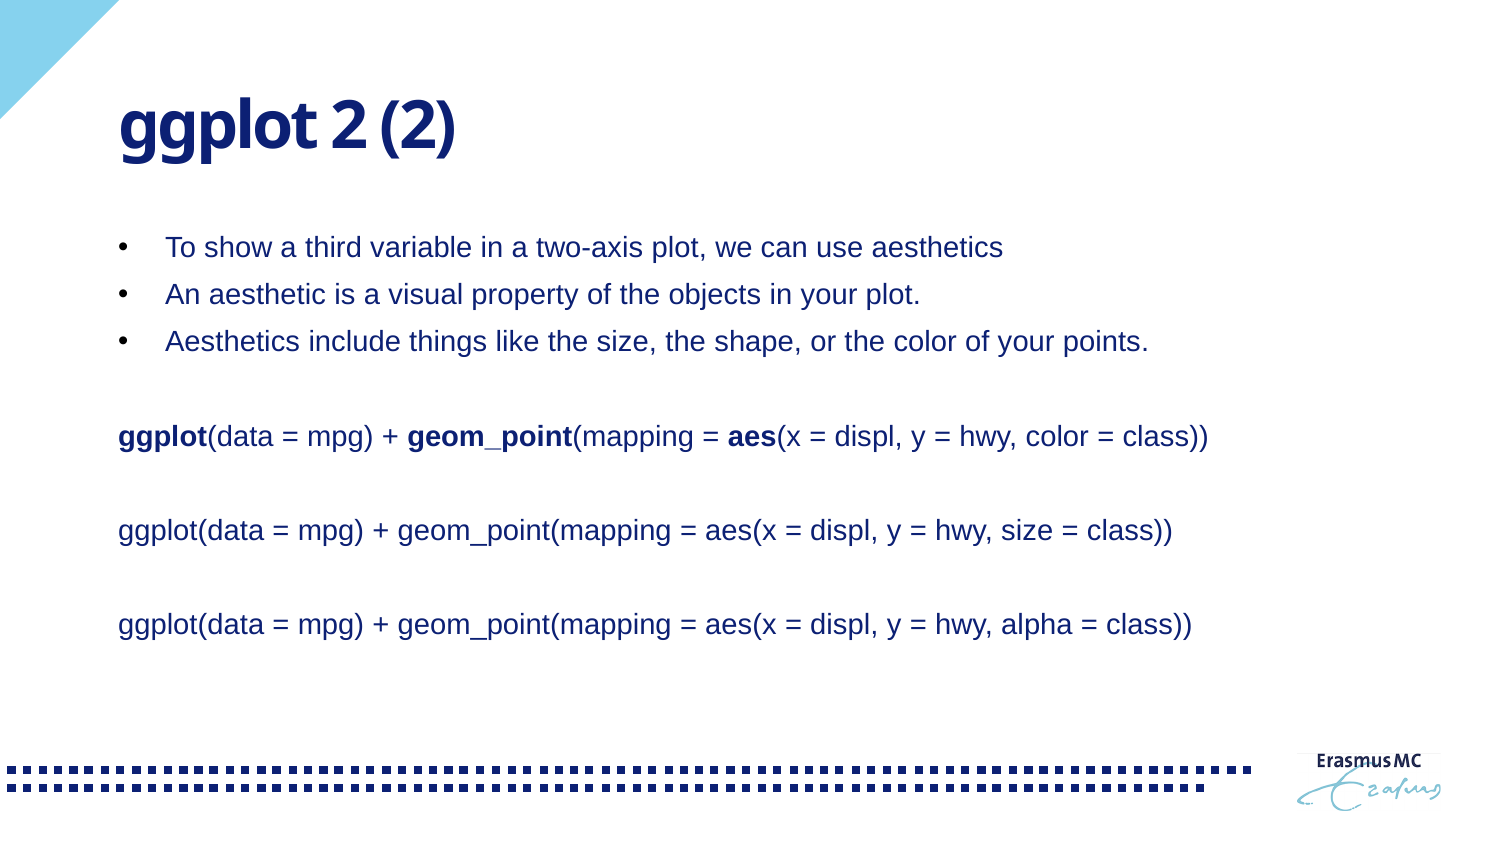

# ggplot 2 (2)
To show a third variable in a two-axis plot, we can use aesthetics
An aesthetic is a visual property of the objects in your plot.
Aesthetics include things like the size, the shape, or the color of your points.
ggplot(data = mpg) + geom_point(mapping = aes(x = displ, y = hwy, color = class))
ggplot(data = mpg) + geom_point(mapping = aes(x = displ, y = hwy, size = class))
ggplot(data = mpg) + geom_point(mapping = aes(x = displ, y = hwy, alpha = class))